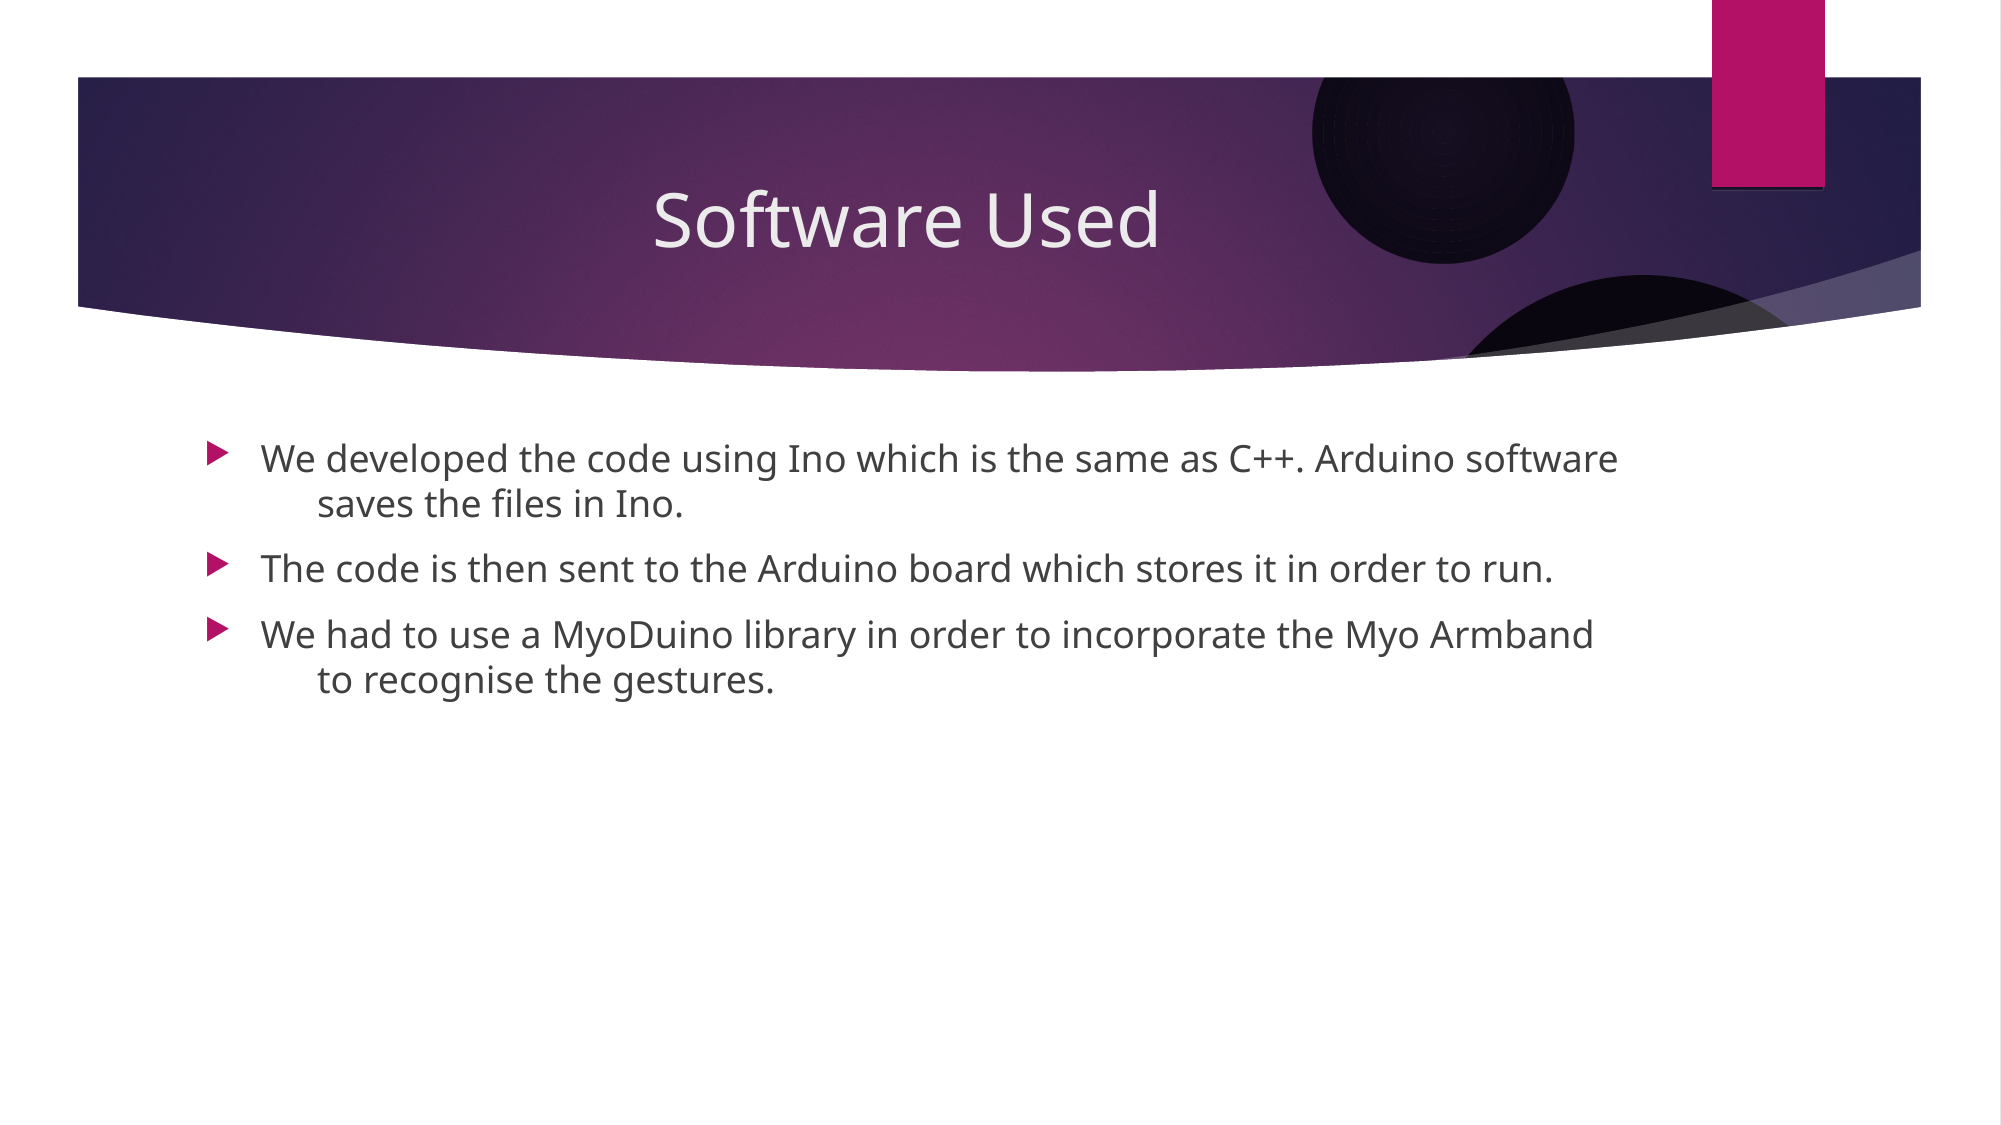

# Software Used
We developed the code using Ino which is the same as C++. Arduino software saves the files in Ino.
The code is then sent to the Arduino board which stores it in order to run.
We had to use a MyoDuino library in order to incorporate the Myo Armband to recognise the gestures.